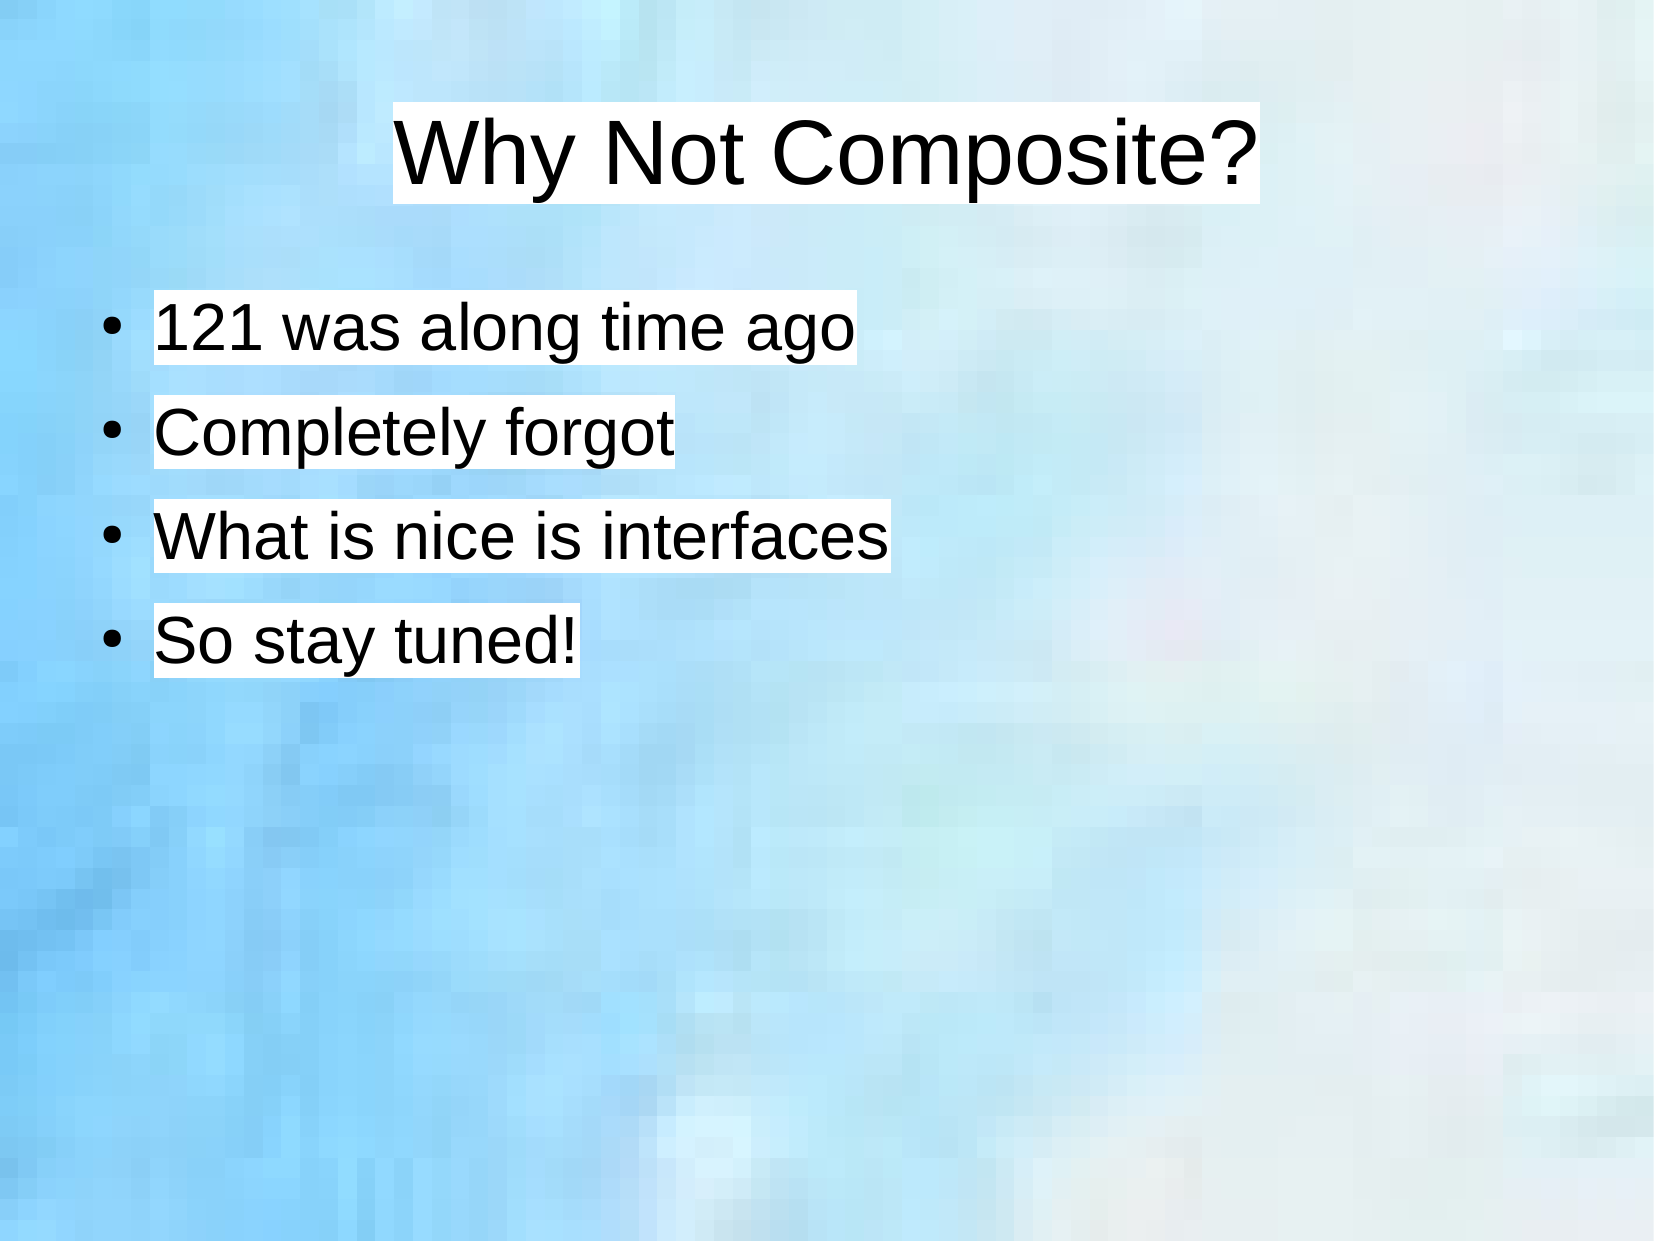

# Why Not Composite?
121 was along time ago
Completely forgot
What is nice is interfaces
So stay tuned!